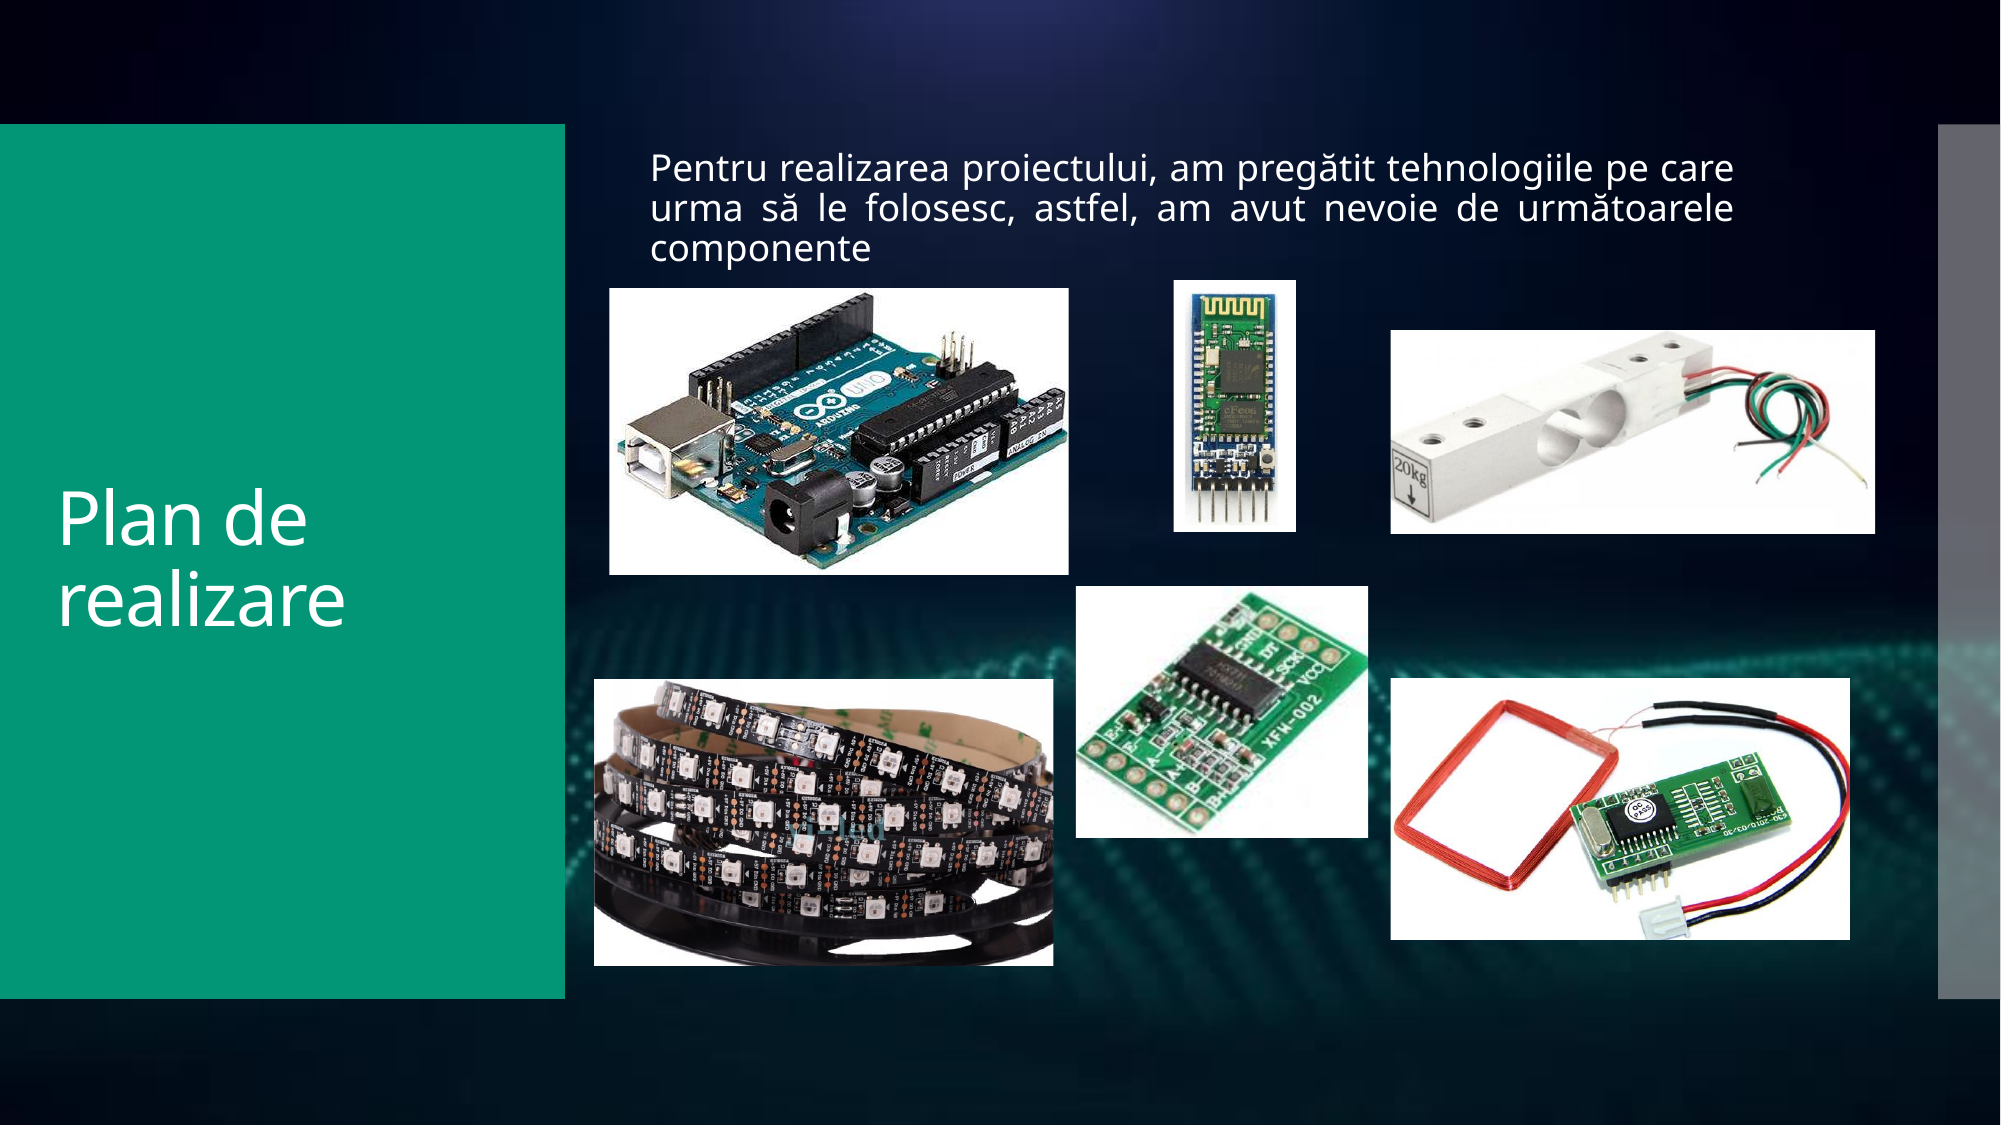

Pentru realizarea proiectului, am pregătit tehnologiile pe care urma să le folosesc, astfel, am avut nevoie de următoarele componente
# Plan de realizare